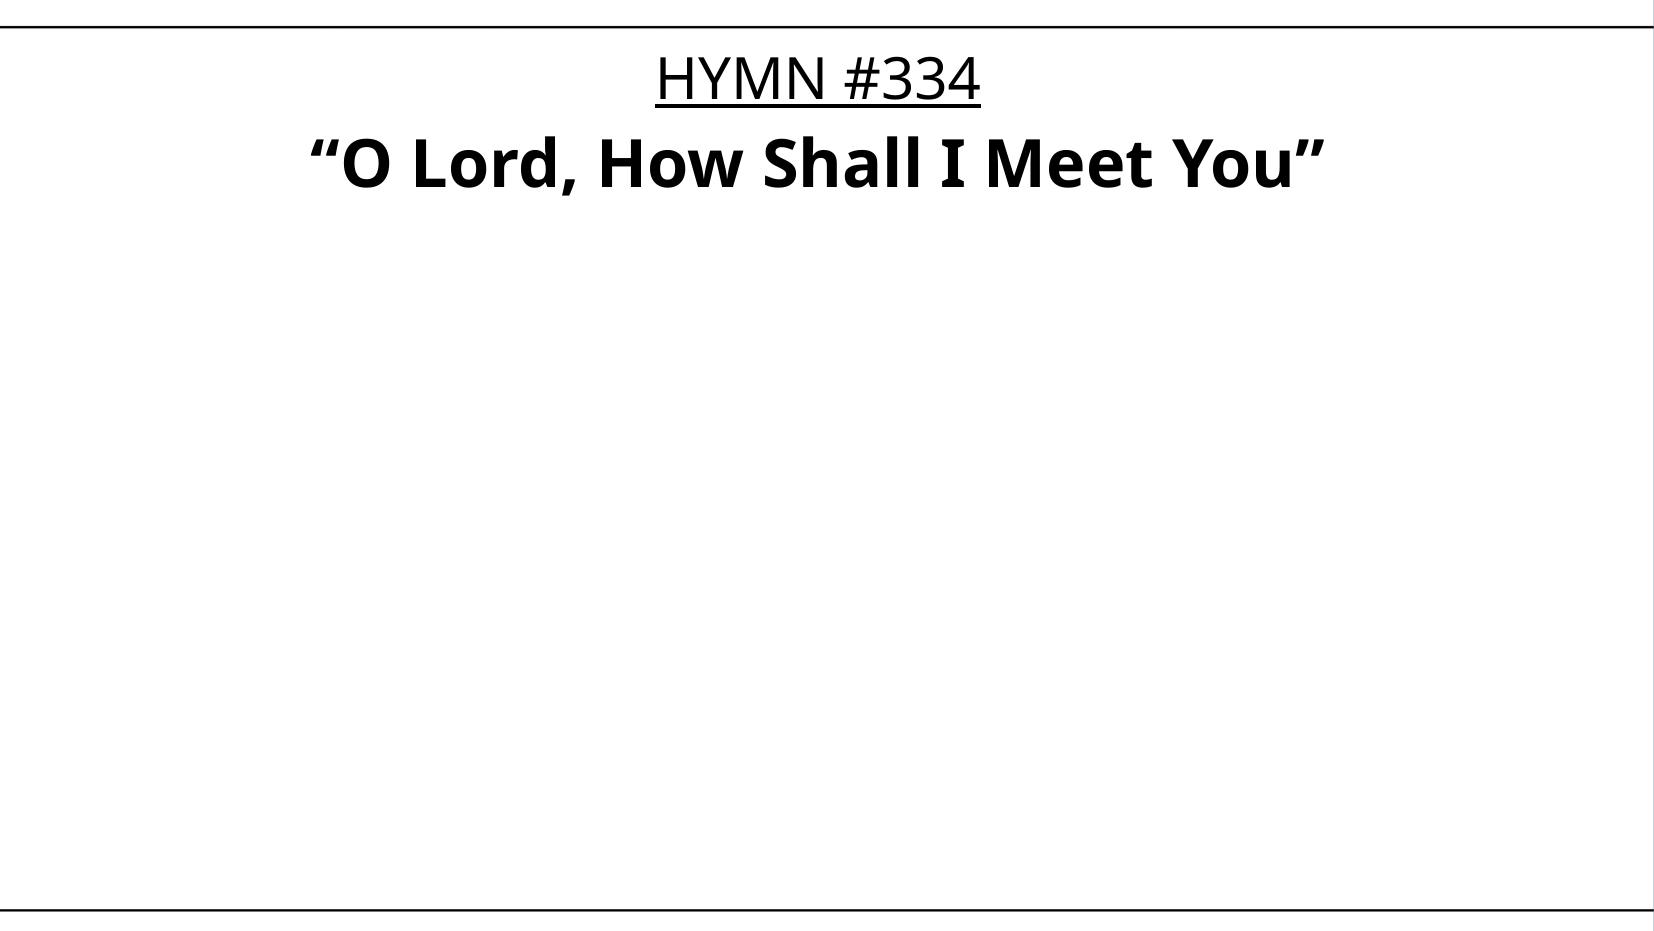

HYMN #334
“O Lord, How Shall I Meet You”